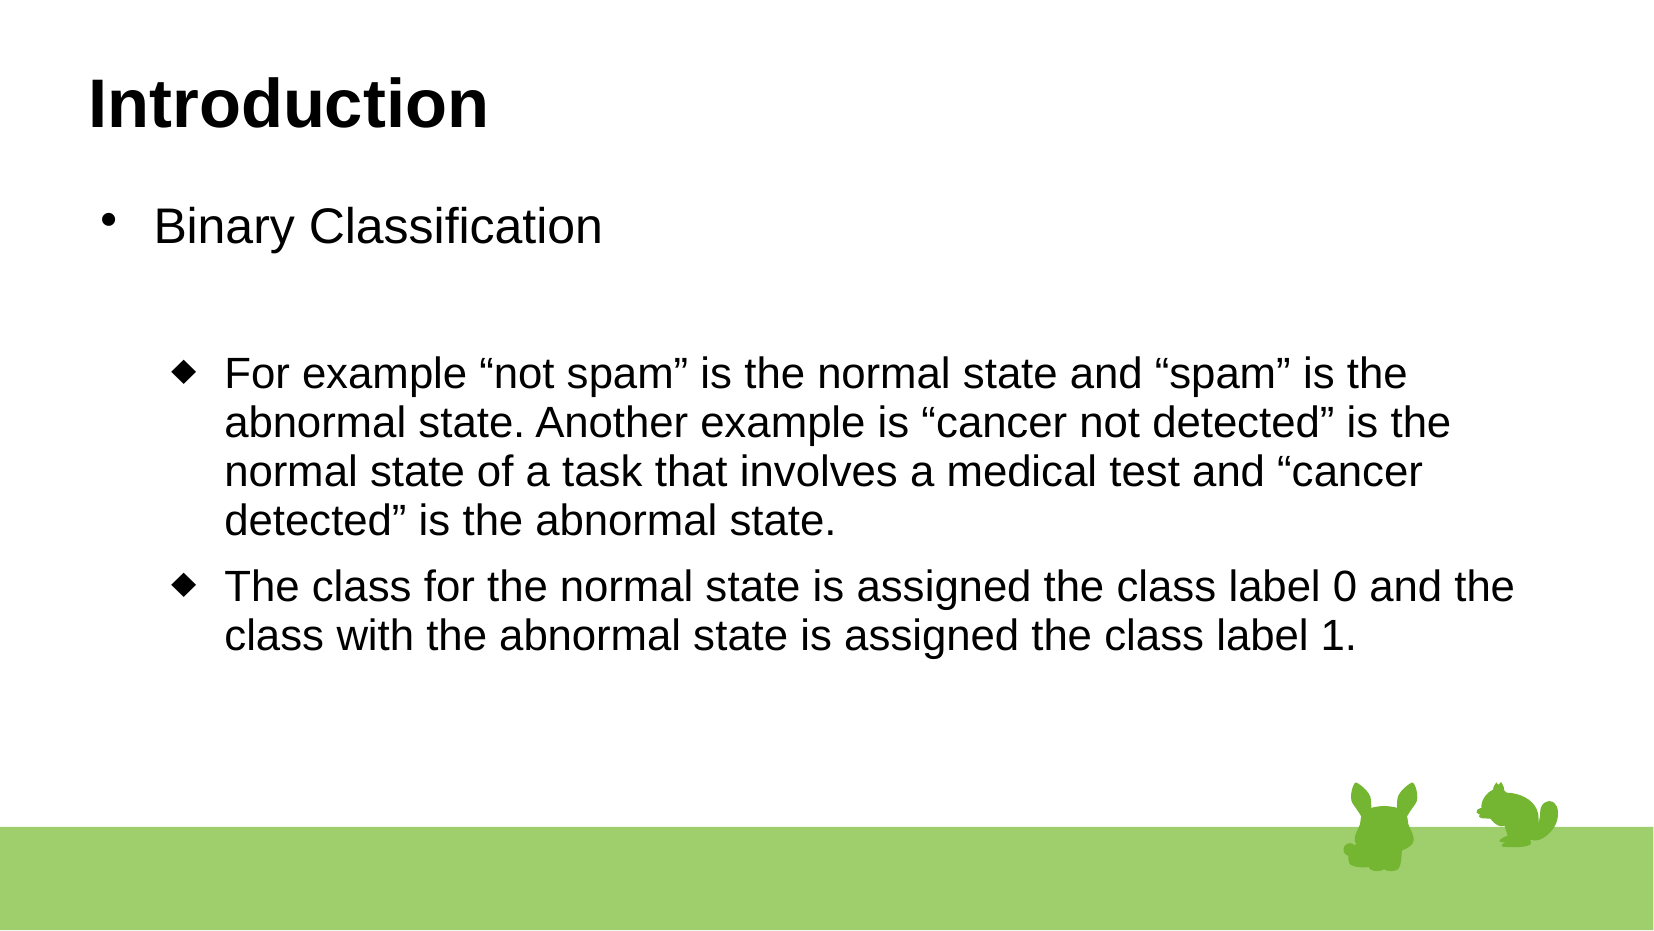

# Introduction
Binary Classification
For example “not spam” is the normal state and “spam” is the abnormal state. Another example is “cancer not detected” is the normal state of a task that involves a medical test and “cancer detected” is the abnormal state.
The class for the normal state is assigned the class label 0 and the class with the abnormal state is assigned the class label 1.